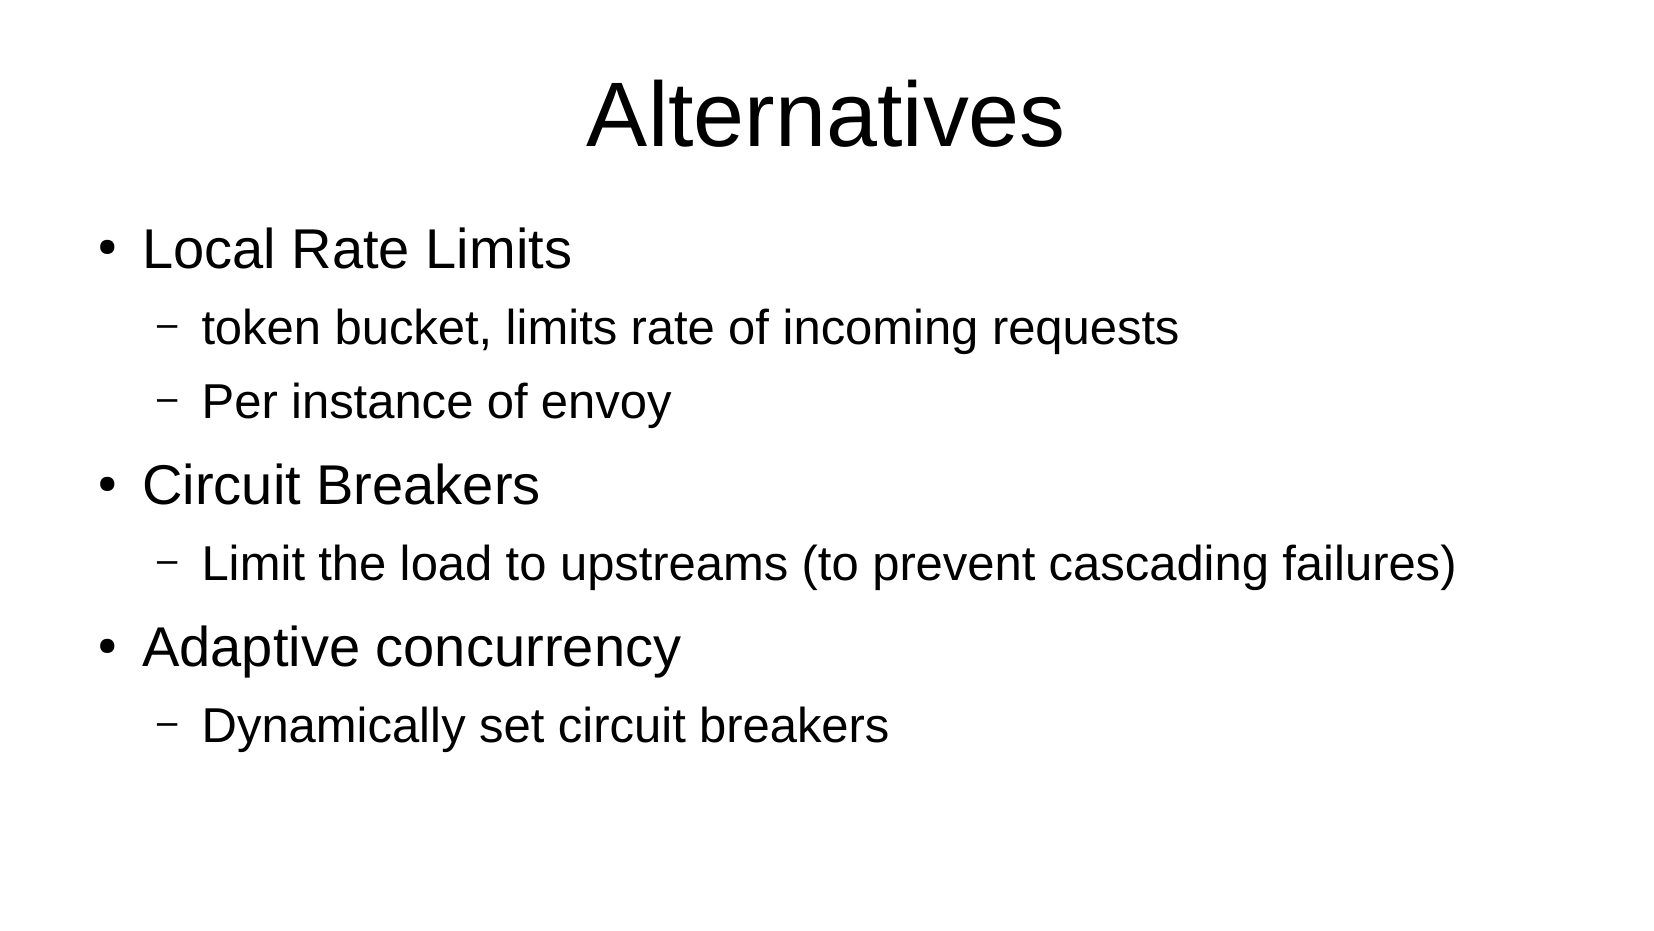

# Alternatives
Local Rate Limits
token bucket, limits rate of incoming requests
Per instance of envoy
Circuit Breakers
Limit the load to upstreams (to prevent cascading failures)
Adaptive concurrency
Dynamically set circuit breakers